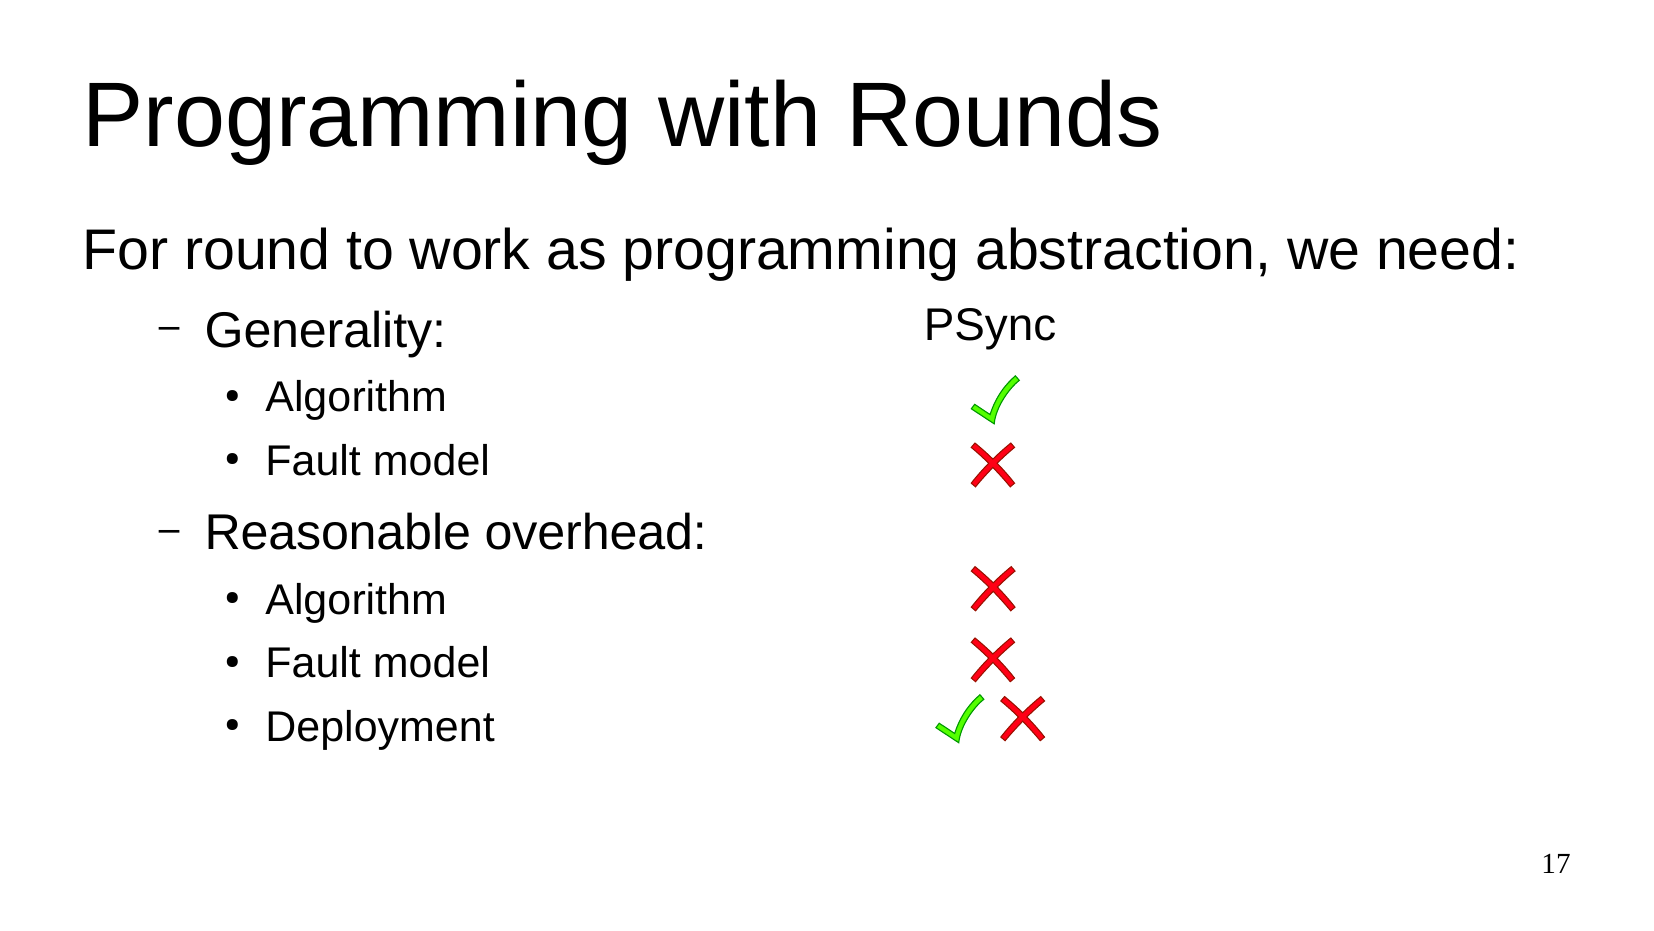

# Programming with Rounds
For round to work as programming abstraction, we need:
Generality:
Algorithm
Fault model
Reasonable overhead:
Algorithm
Fault model
Deployment
PSync
17